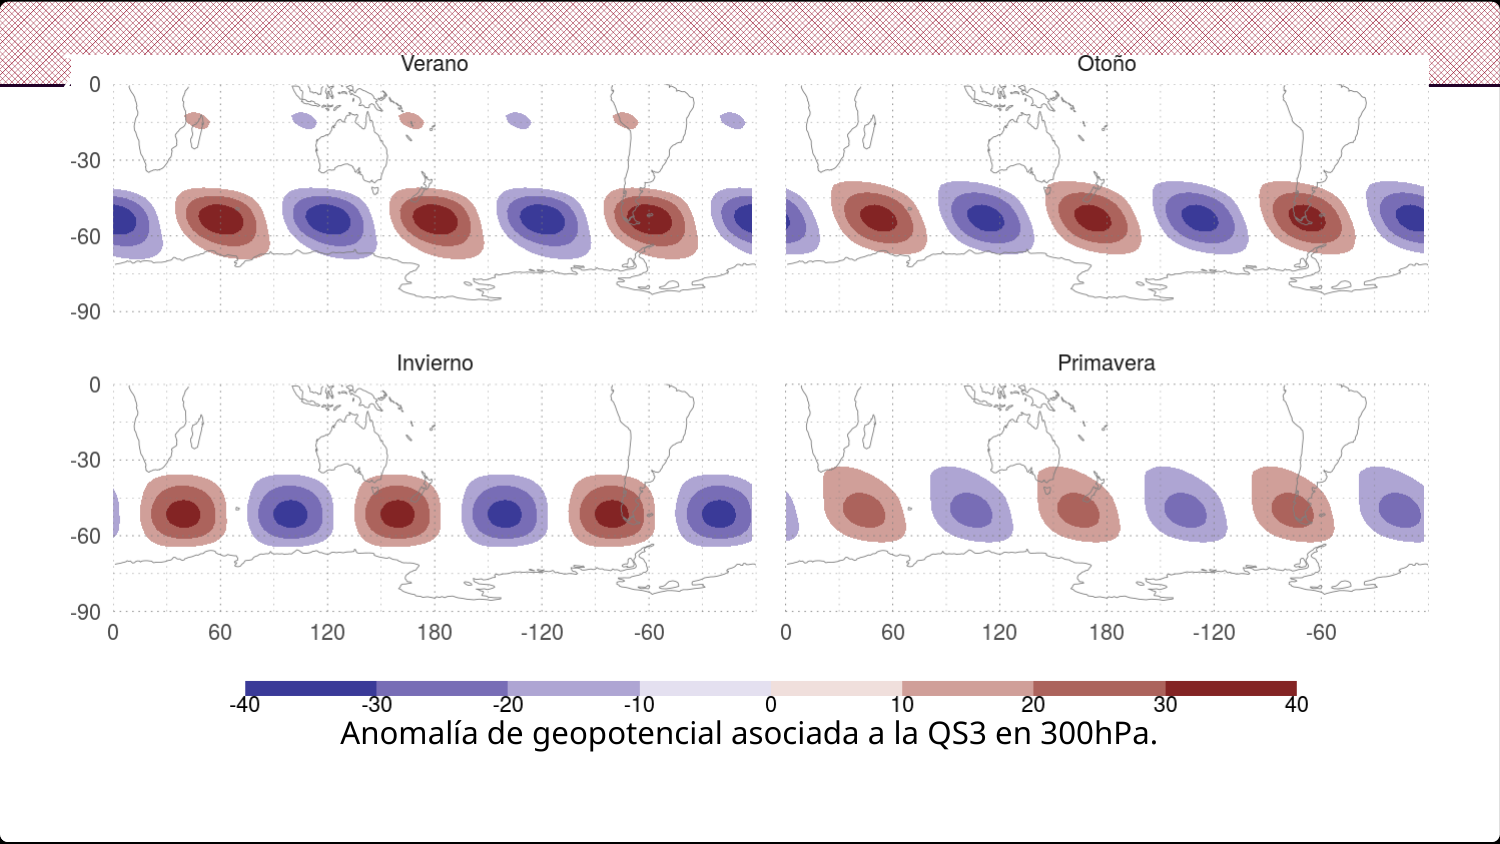

# ZQS3
Anomalía de geopotencial asociada a la QS3 en 300hPa.